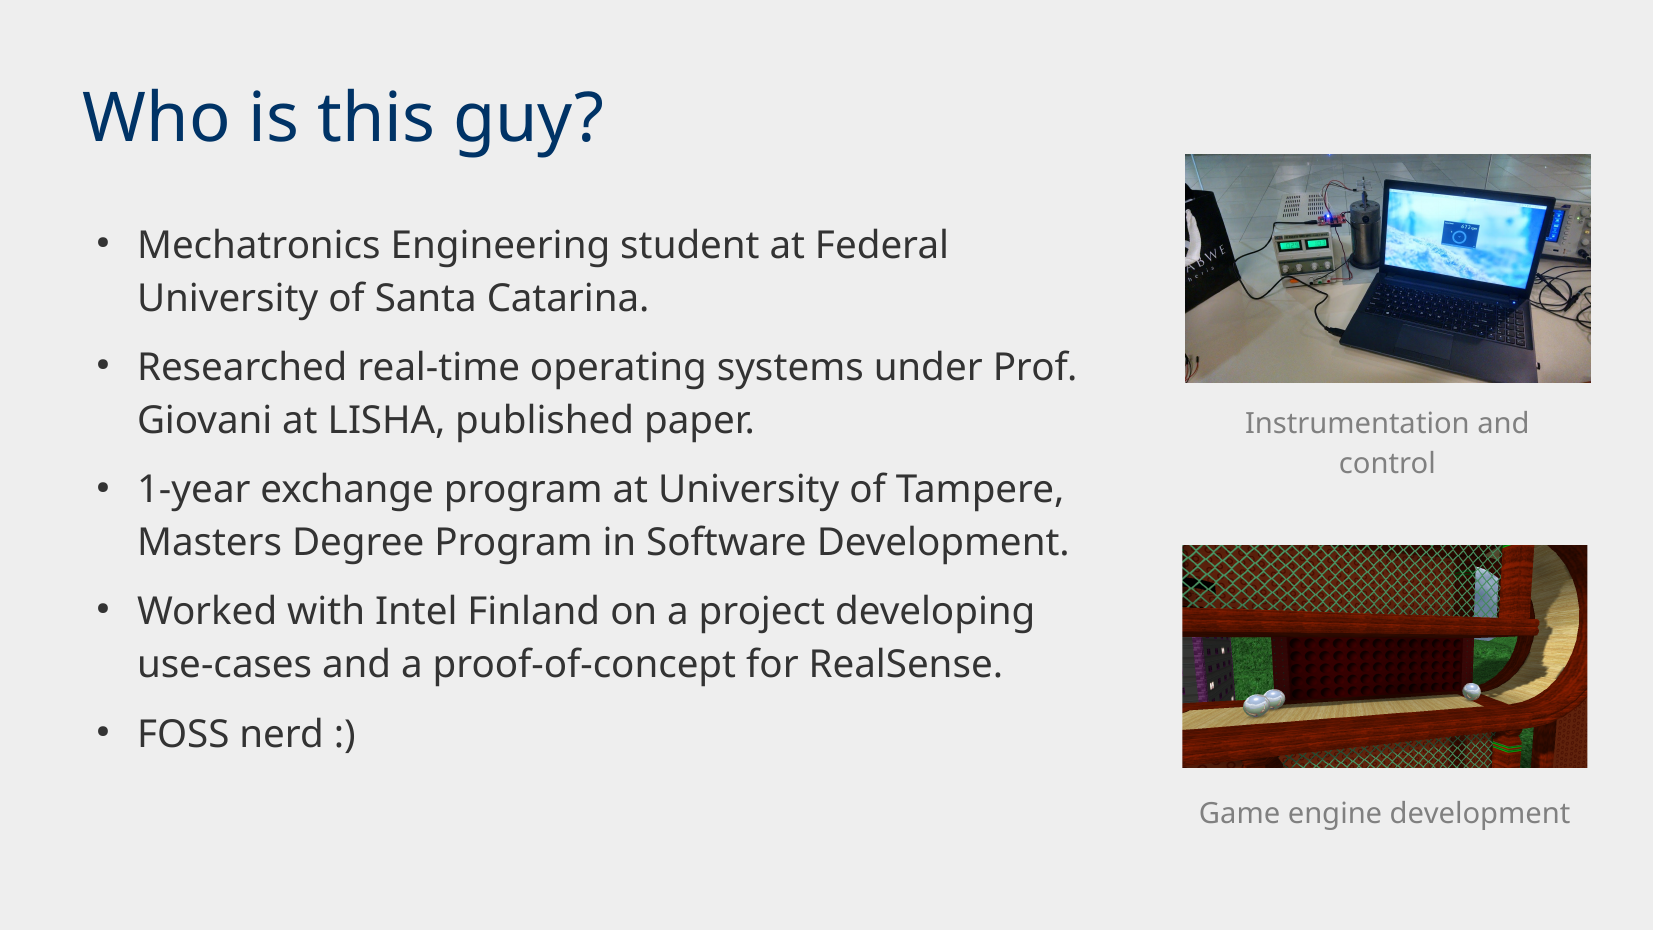

# Who is this guy?
Mechatronics Engineering student at Federal University of Santa Catarina.
Researched real-time operating systems under Prof. Giovani at LISHA, published paper.
1-year exchange program at University of Tampere, Masters Degree Program in Software Development.
Worked with Intel Finland on a project developing use-cases and a proof-of-concept for RealSense.
FOSS nerd :)
Instrumentation and control
Game engine development